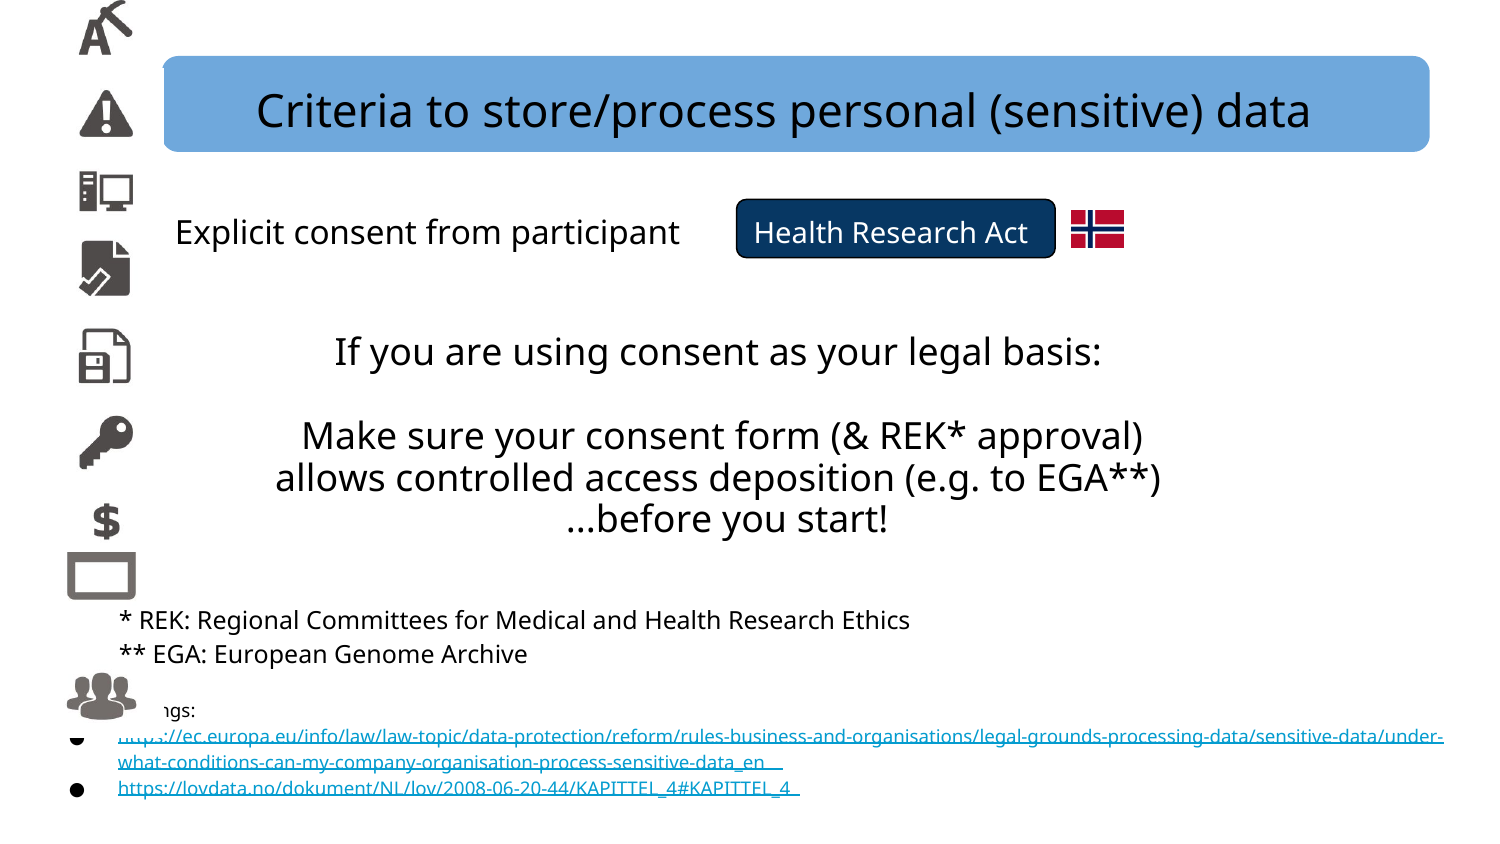

Criteria to store/process personal (sensitive) data
Explicit consent from participant
Health Research Act
If you are using consent as your legal basis:
Make sure your consent form (& REK* approval)
allows controlled access deposition (e.g. to EGA**)
...before you start!
* REK: Regional Committees for Medical and Health Research Ethics
** EGA: European Genome Archive
Further readings:
●
https://ec.europa.eu/info/law/law-topic/data-protection/reform/rules-business-and-organisations/legal-grounds-processing-data/sensitive-data/under-
what-conditions-can-my-company-organisation-process-sensitive-data_en
●
https://lovdata.no/dokument/NL/lov/2008-06-20-44/KAPITTEL_4#KAPITTEL_4